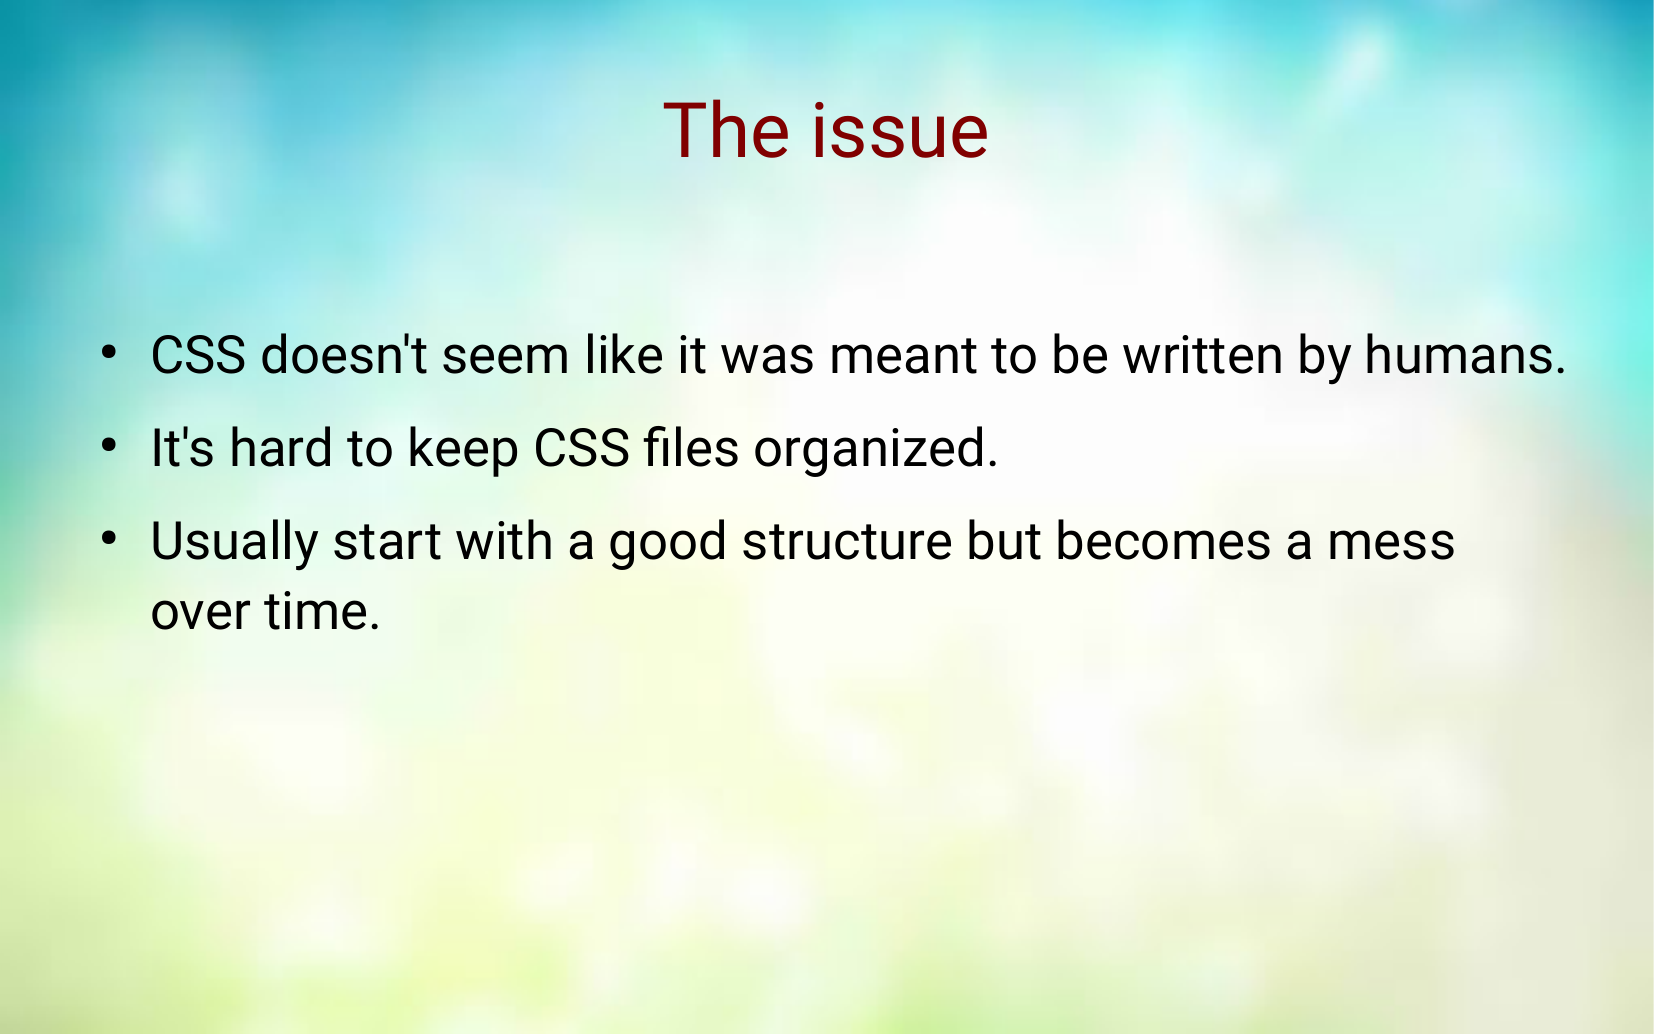

# The issue
CSS doesn't seem like it was meant to be written by humans.
It's hard to keep CSS files organized.
Usually start with a good structure but becomes a mess over time.